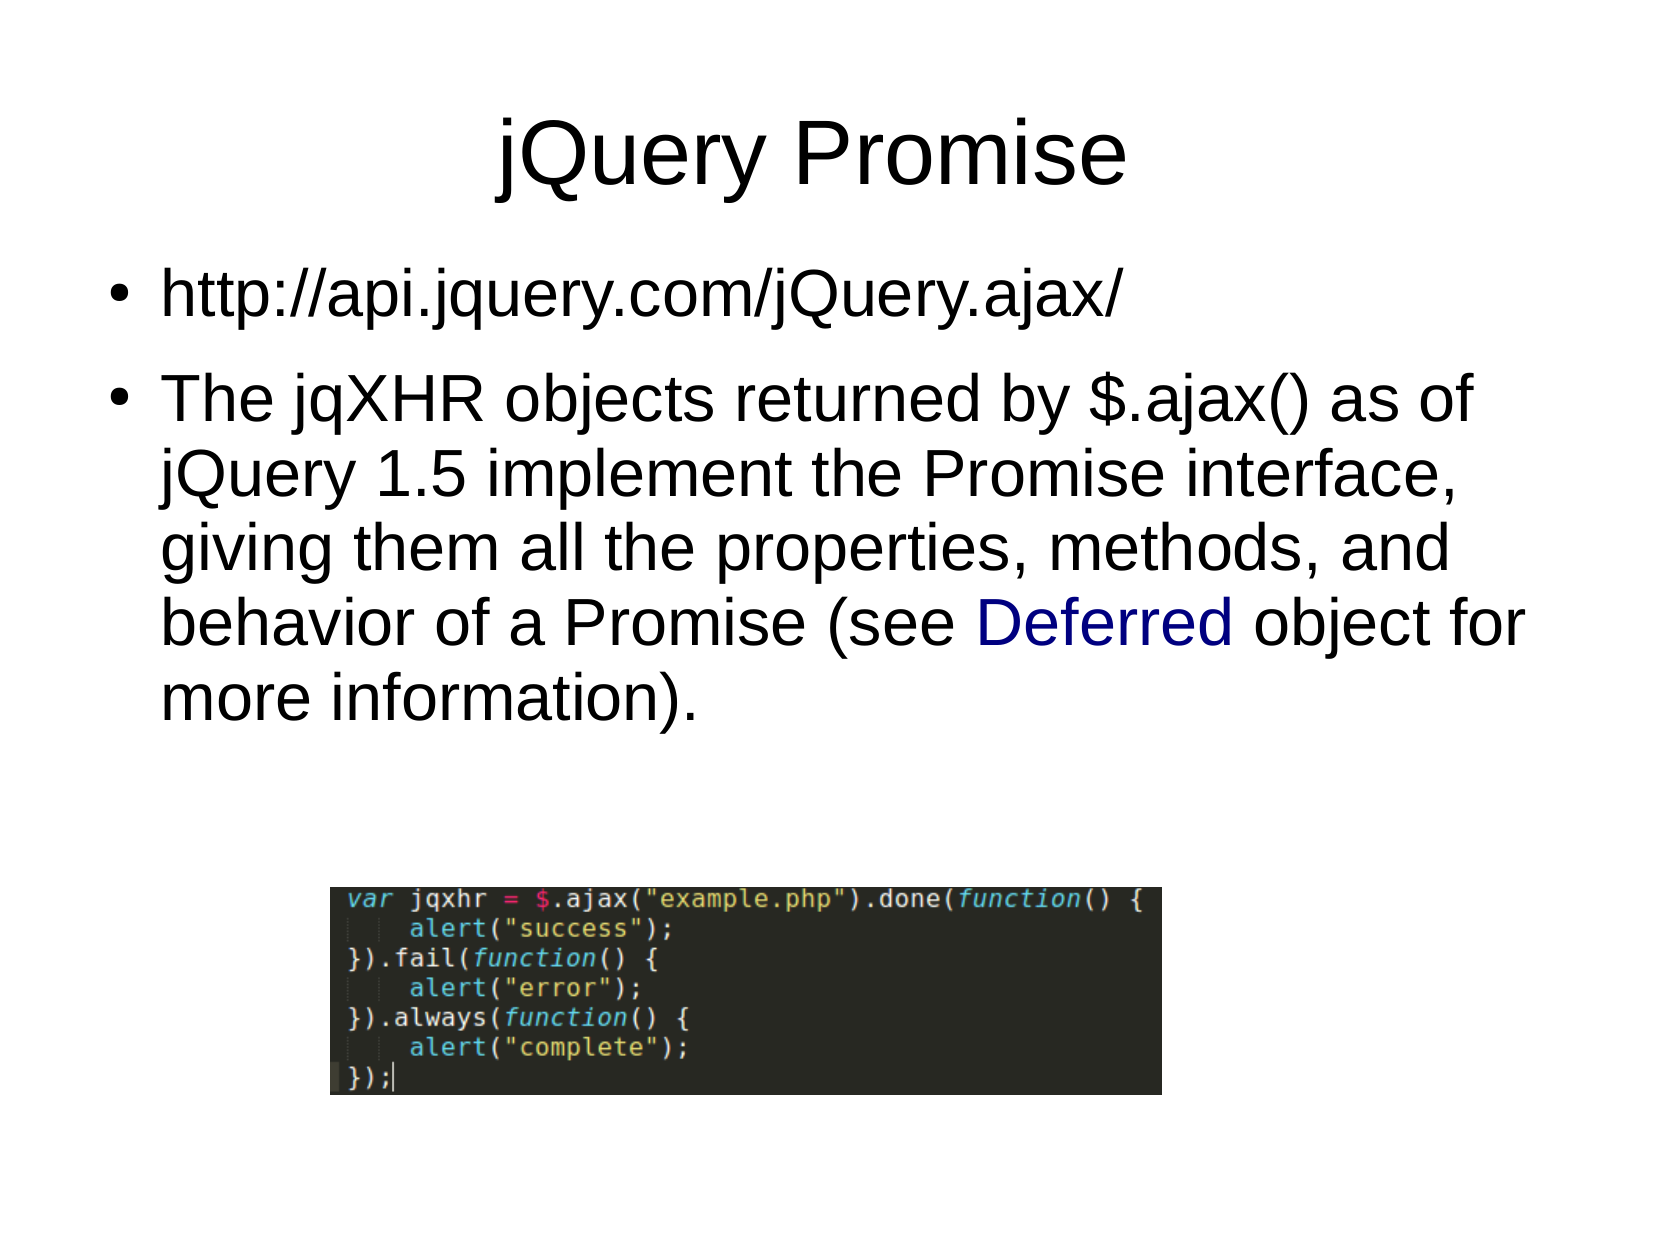

# jQuery Promise
http://api.jquery.com/jQuery.ajax/
The jqXHR objects returned by $.ajax() as of jQuery 1.5 implement the Promise interface, giving them all the properties, methods, and behavior of a Promise (see Deferred object for more information).